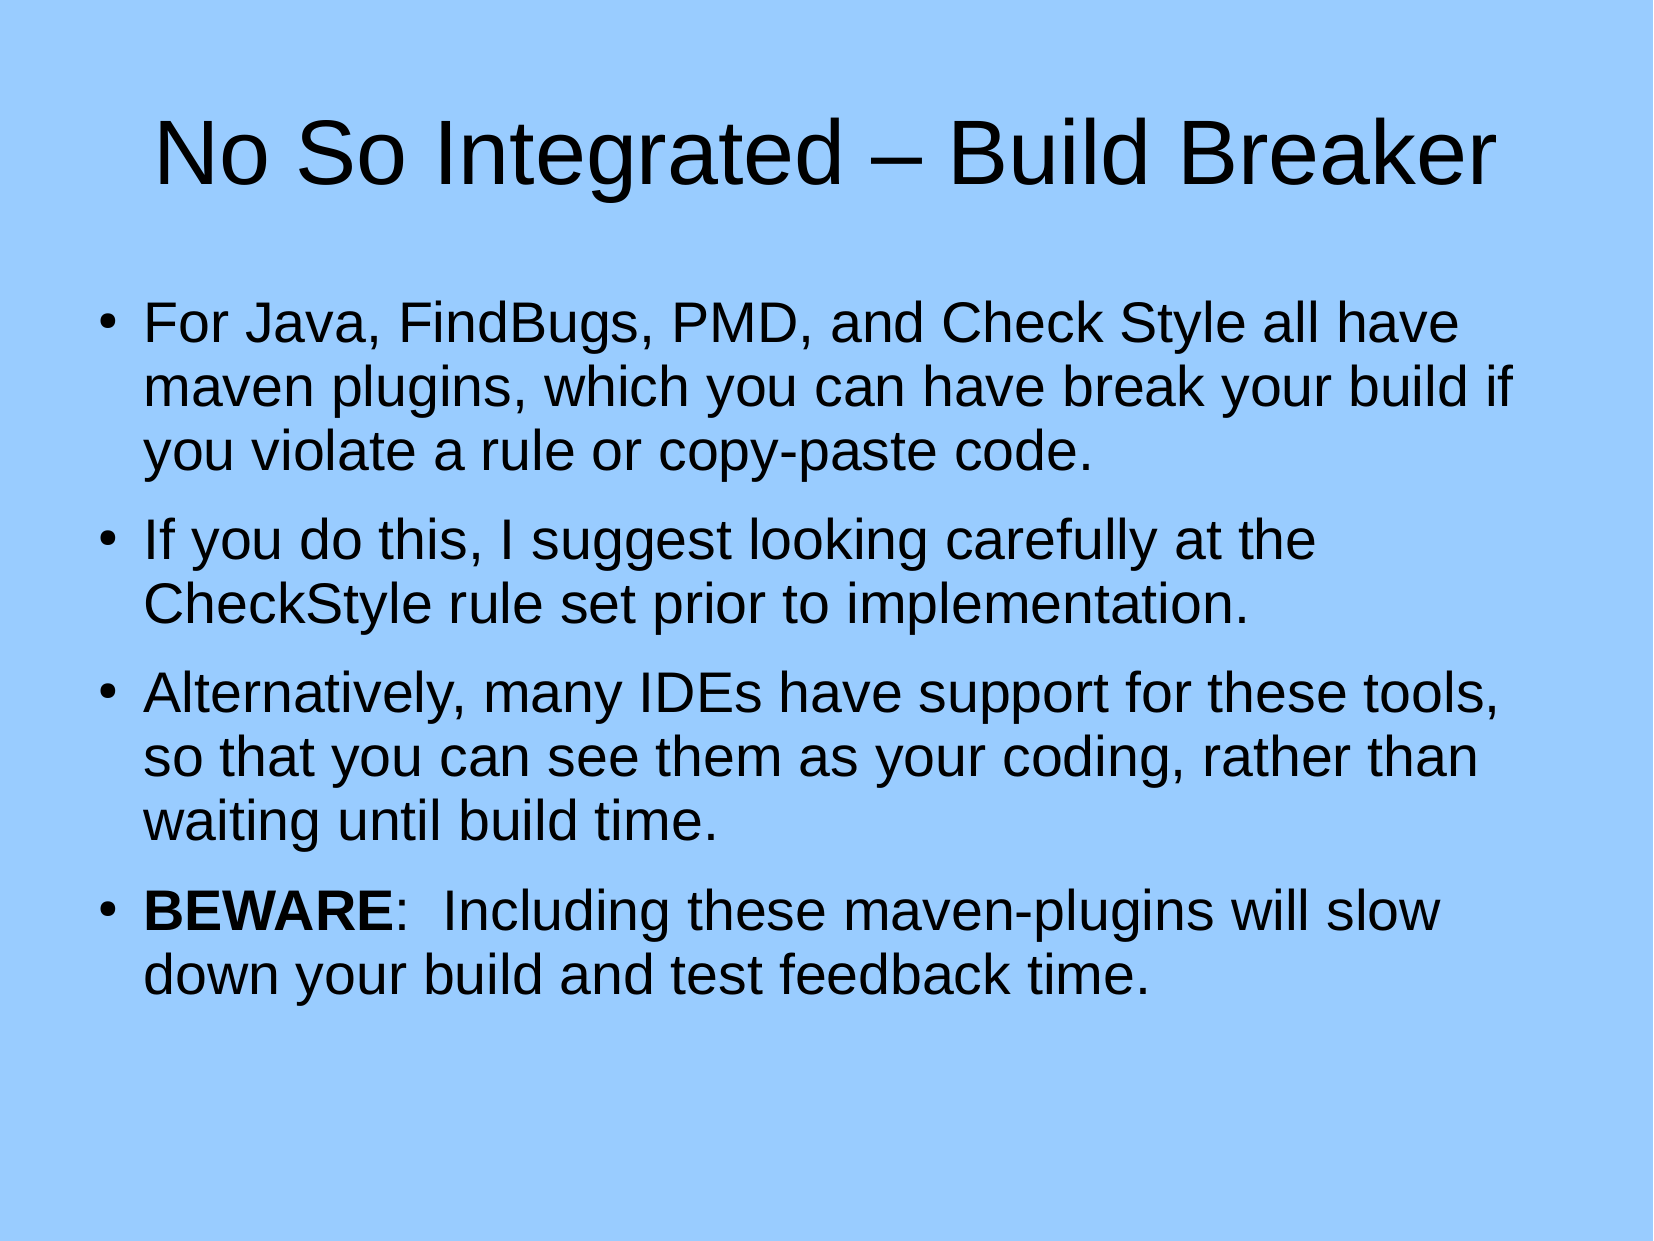

# No So Integrated – Build Breaker
For Java, FindBugs, PMD, and Check Style all have maven plugins, which you can have break your build if you violate a rule or copy-paste code.
If you do this, I suggest looking carefully at the CheckStyle rule set prior to implementation.
Alternatively, many IDEs have support for these tools, so that you can see them as your coding, rather than waiting until build time.
BEWARE: Including these maven-plugins will slow down your build and test feedback time.